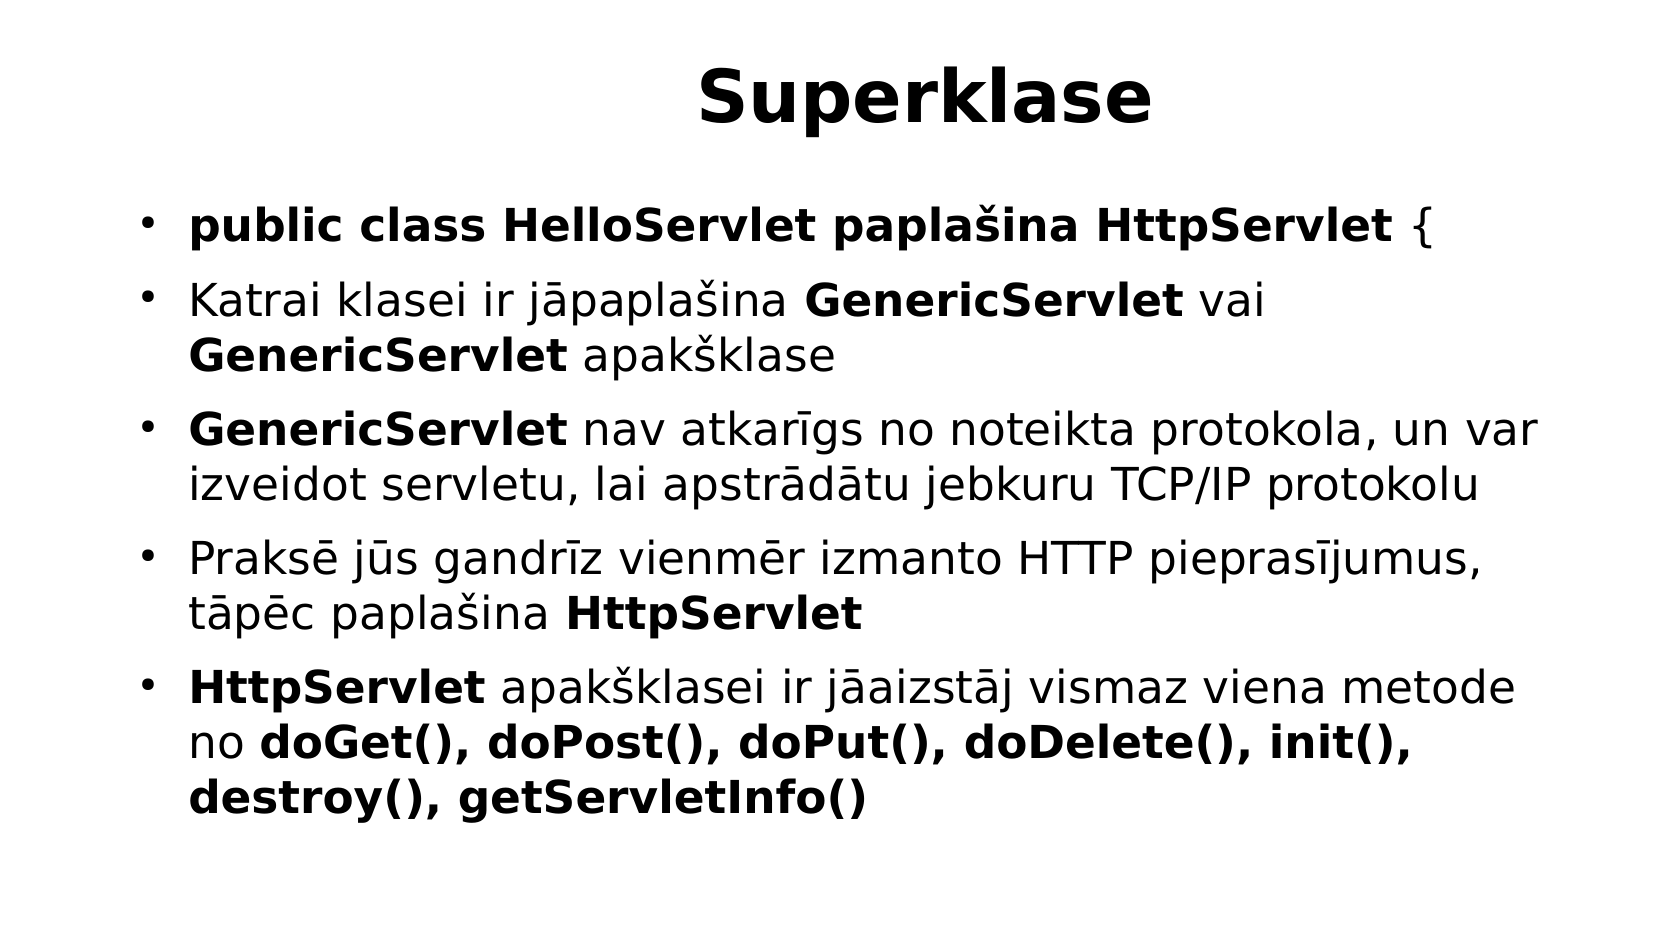

# Superklase
public class HelloServlet paplašina HttpServlet {
Katrai klasei ir jāpaplašina GenericServlet vai GenericServlet apakšklase
GenericServlet nav atkarīgs no noteikta protokola, un var izveidot servletu, lai apstrādātu jebkuru TCP/IP protokolu
Praksē jūs gandrīz vienmēr izmanto HTTP pieprasījumus, tāpēc paplašina HttpServlet
HttpServlet apakšklasei ir jāaizstāj vismaz viena metode no doGet(), doPost(), doPut(), doDelete(), init(), destroy(), getServletInfo()